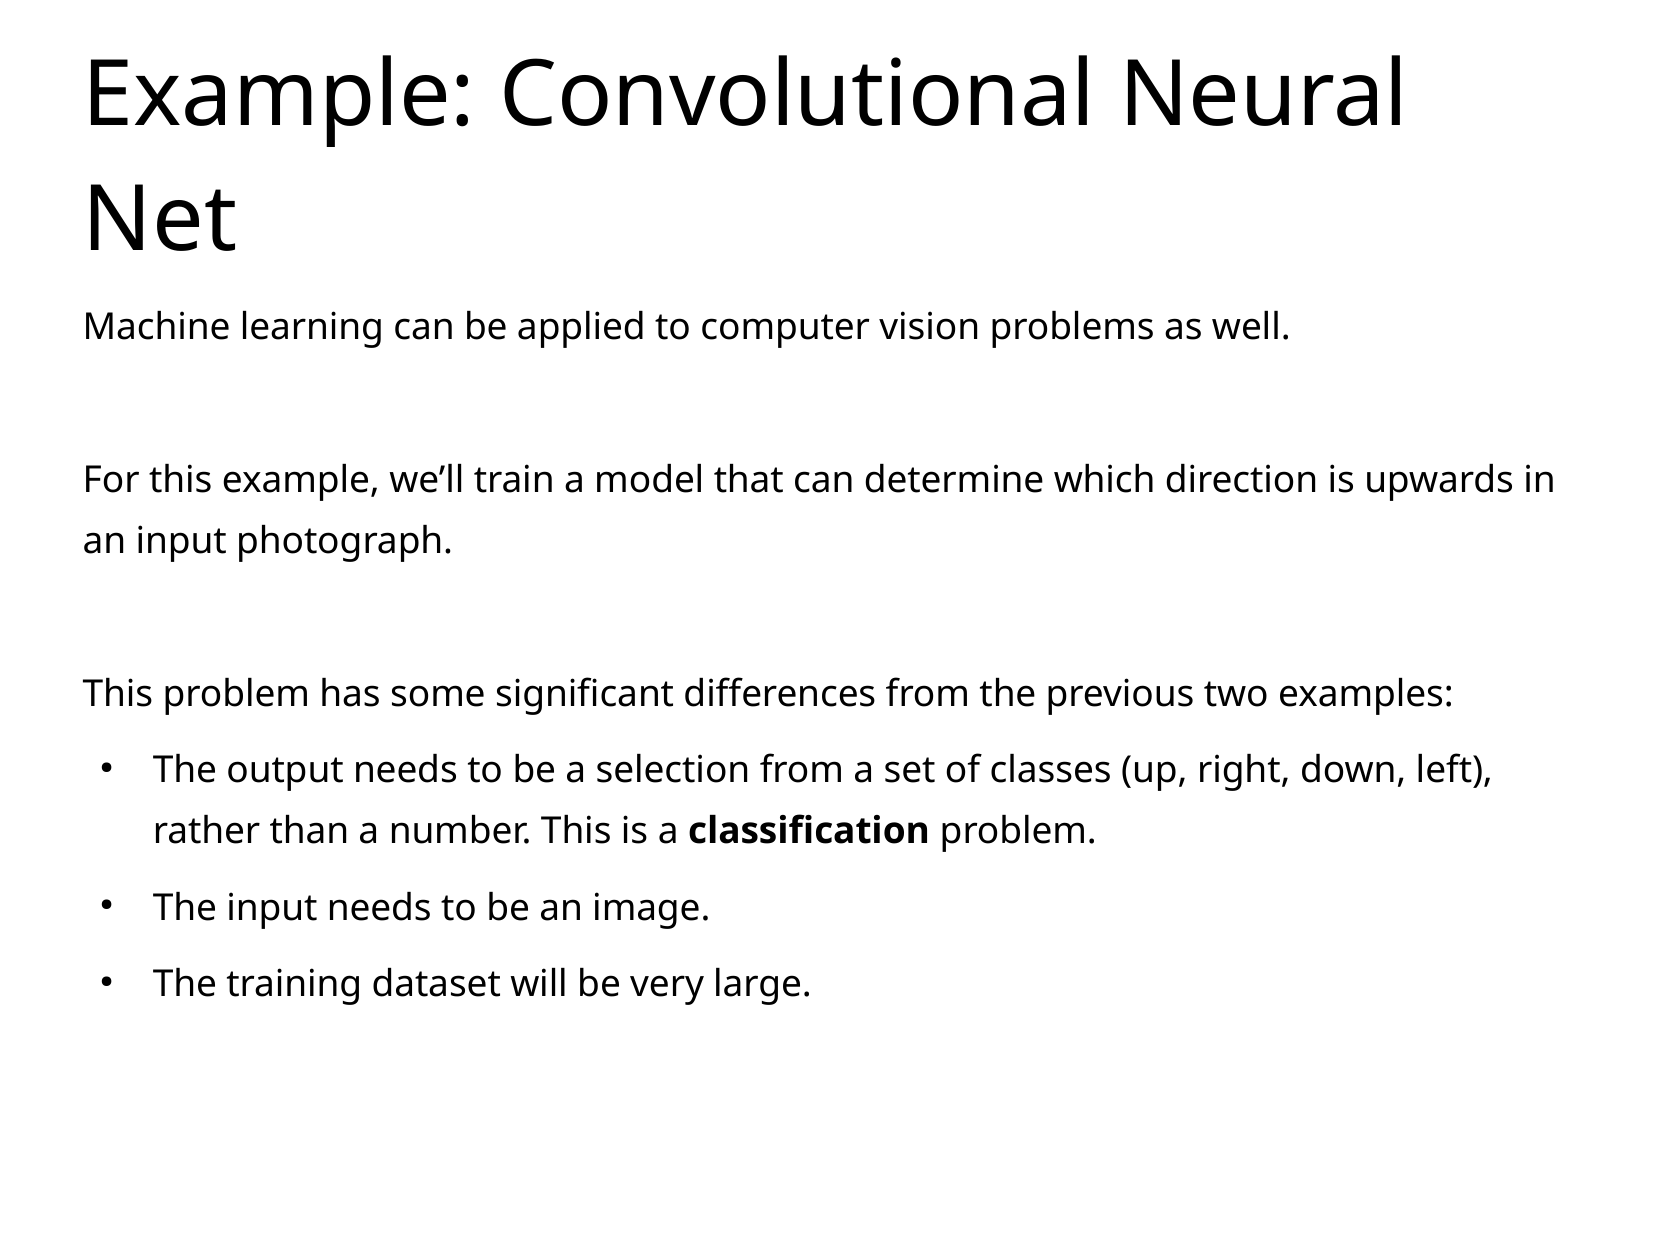

# Example: Convolutional Neural Net
Machine learning can be applied to computer vision problems as well.
For this example, we’ll train a model that can determine which direction is upwards in an input photograph.
This problem has some significant differences from the previous two examples:
The output needs to be a selection from a set of classes (up, right, down, left), rather than a number. This is a classification problem.
The input needs to be an image.
The training dataset will be very large.